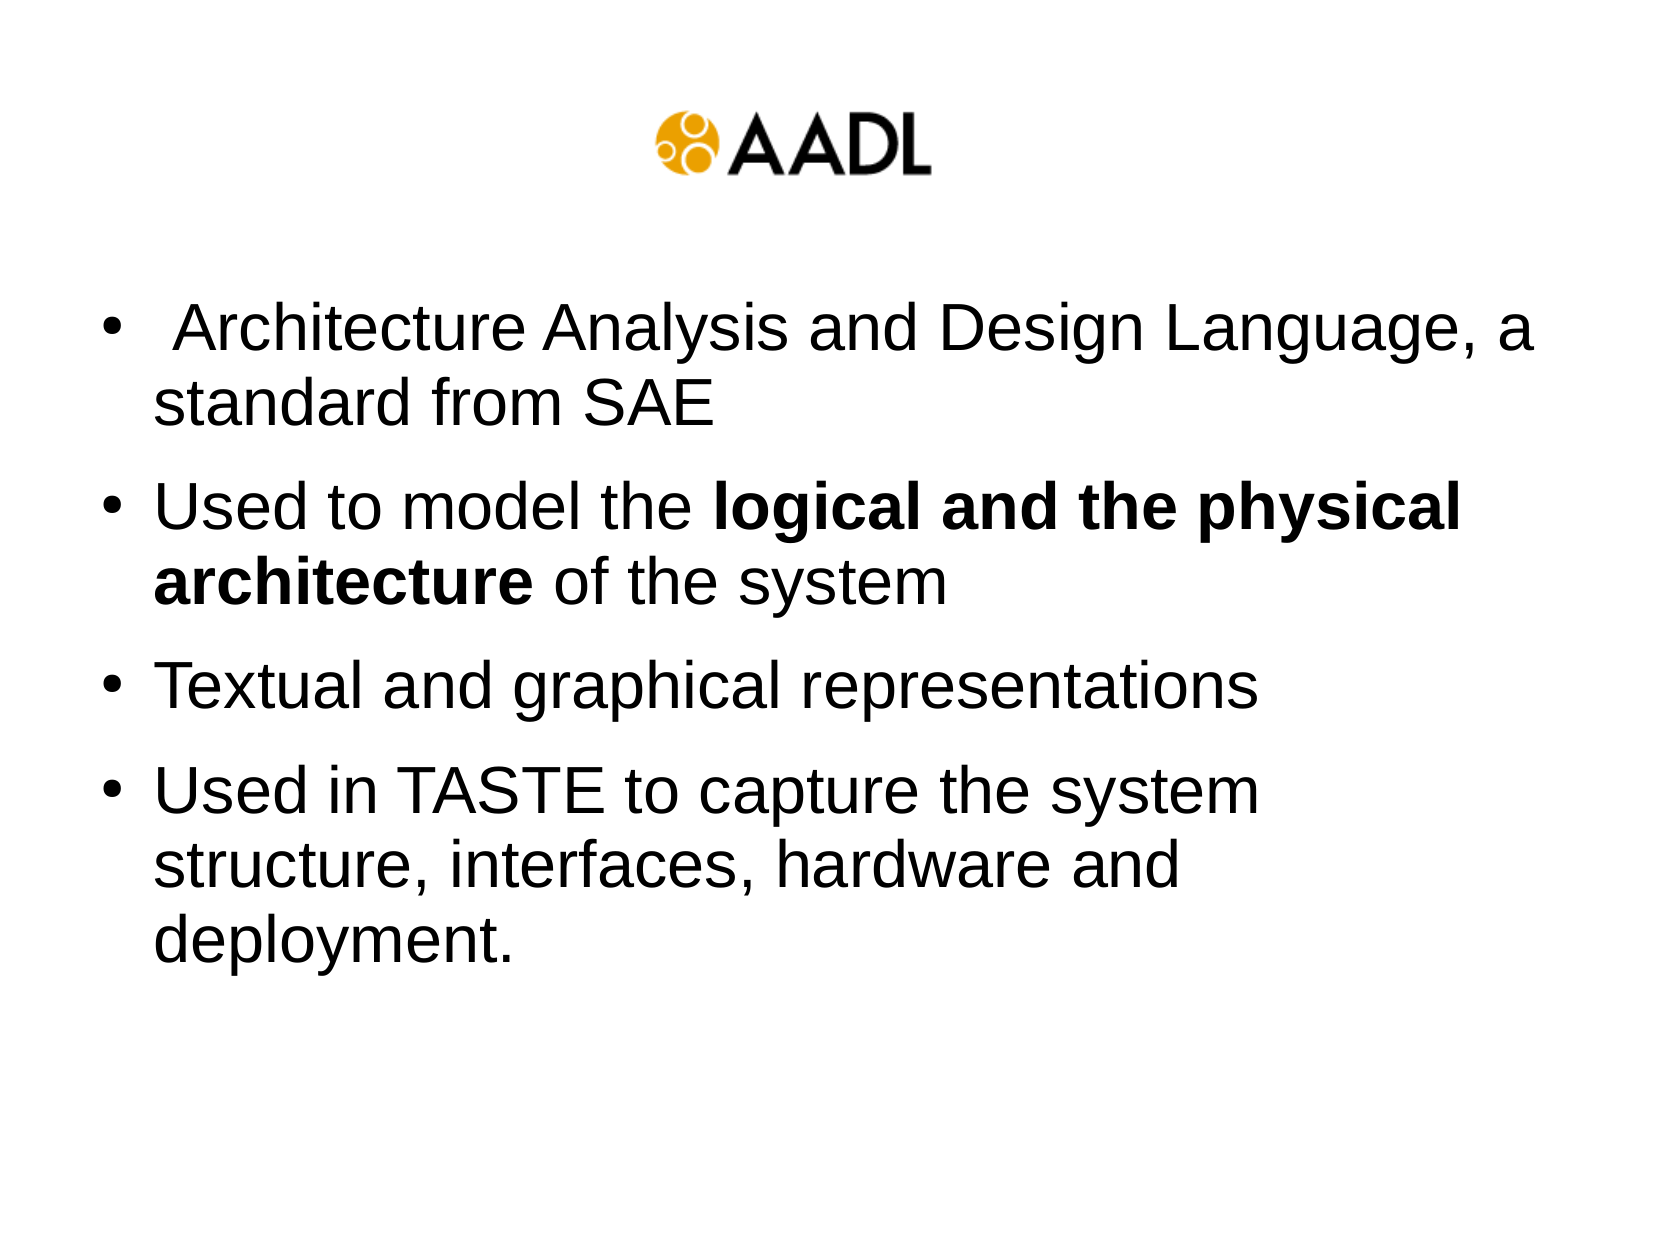

# Architecture Analysis and Design Language, a standard from SAE
Used to model the logical and the physical architecture of the system
Textual and graphical representations
Used in TASTE to capture the system structure, interfaces, hardware and deployment.